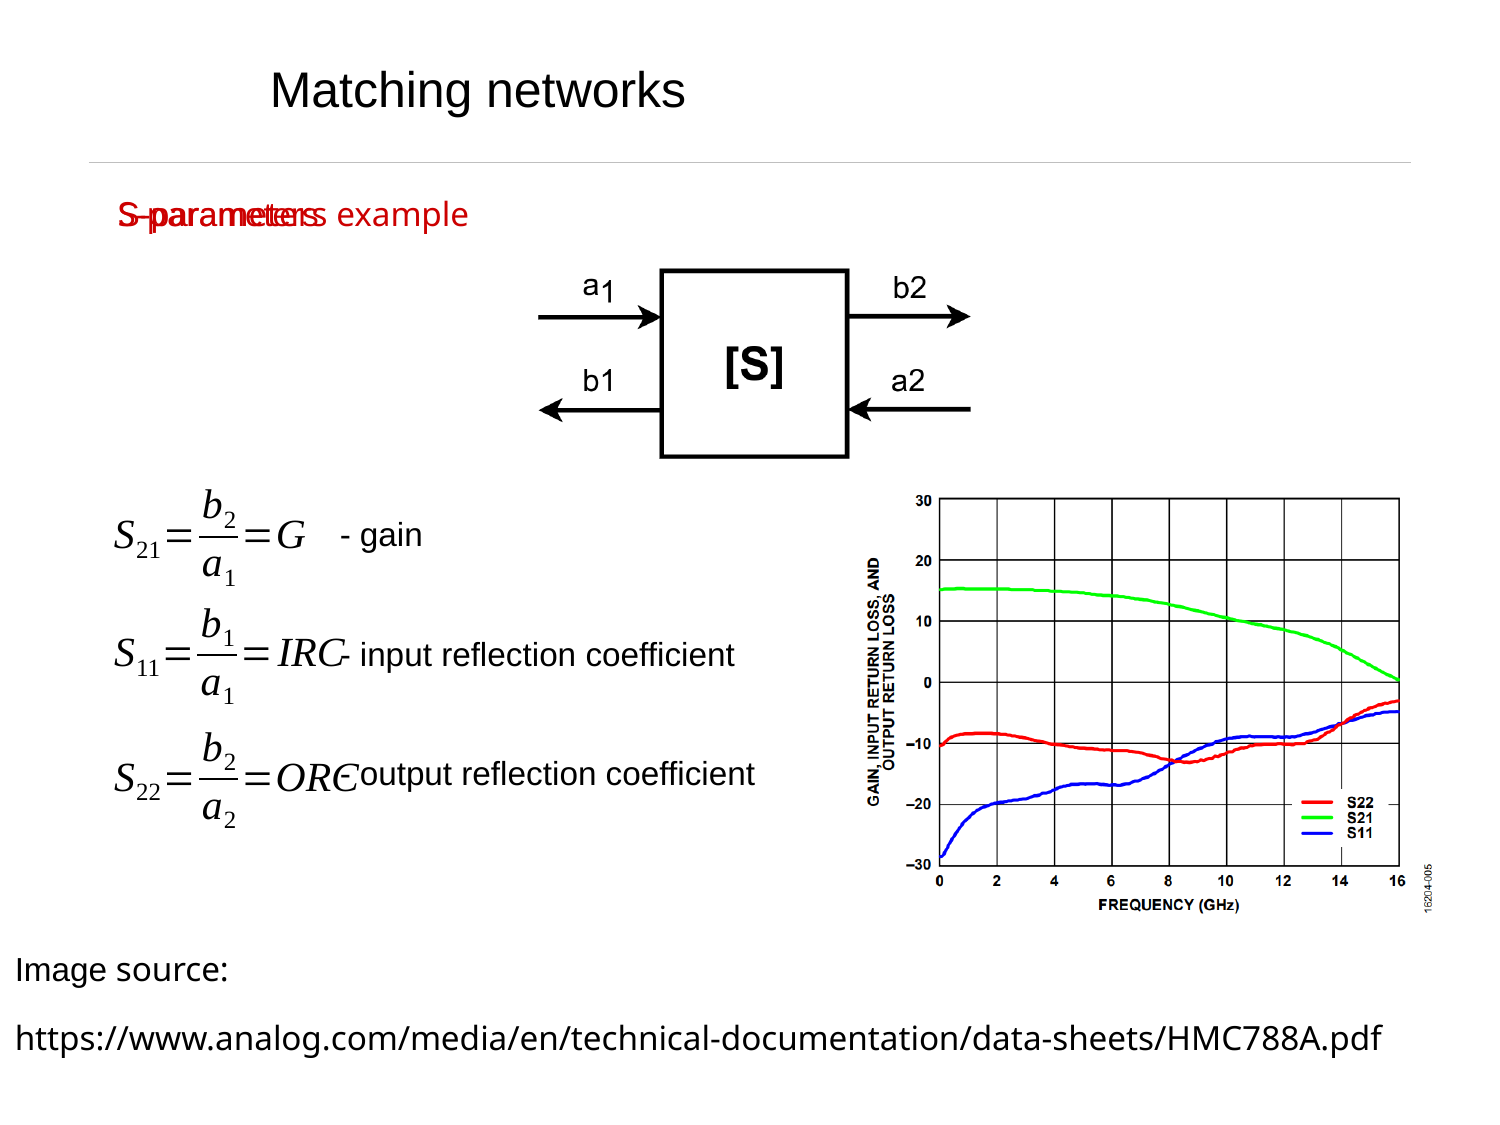

Matching networks
# S-parameters example
S-parameters
 - gain
 - input reflection coefficient
 - output reflection coefficient
Image source:
https://www.analog.com/media/en/technical-documentation/data-sheets/HMC788A.pdf